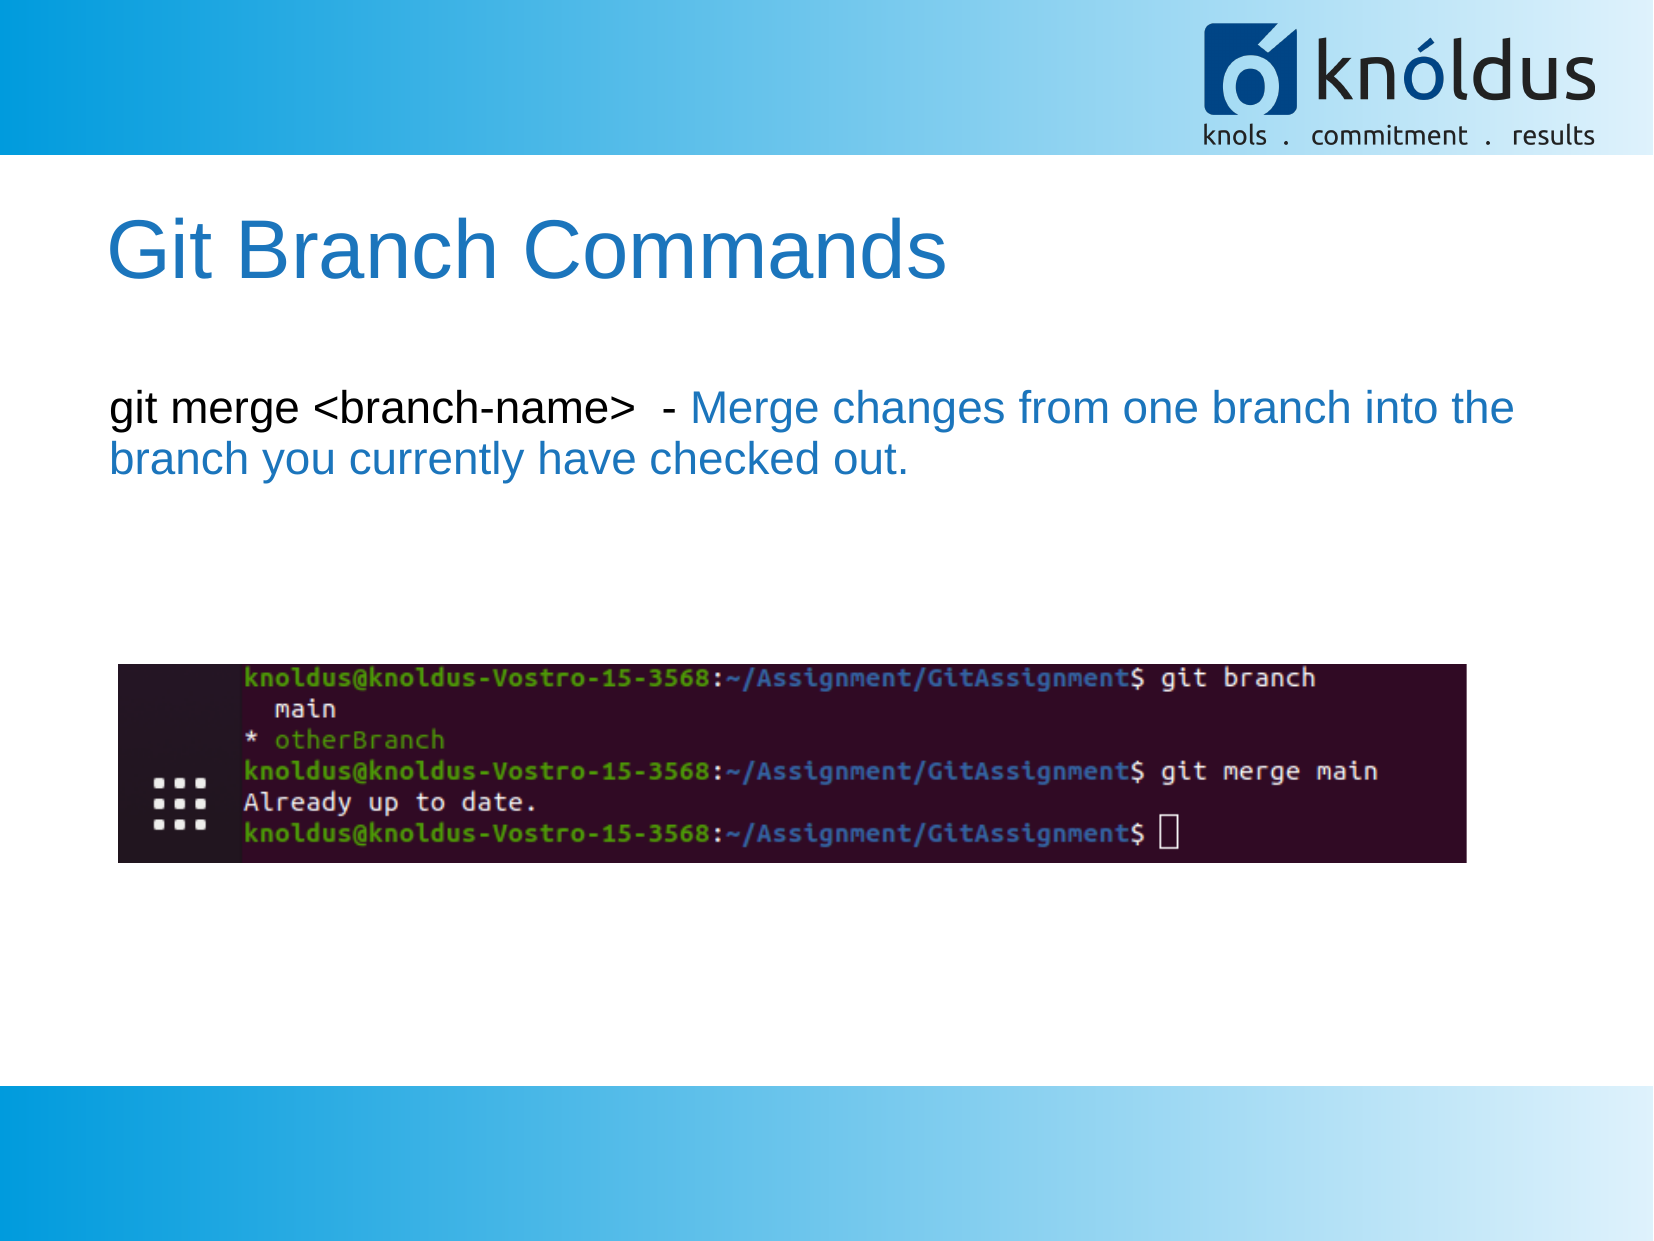

# Git Branch Commands
git merge <branch-name> - Merge changes from one branch into the branch you currently have checked out.